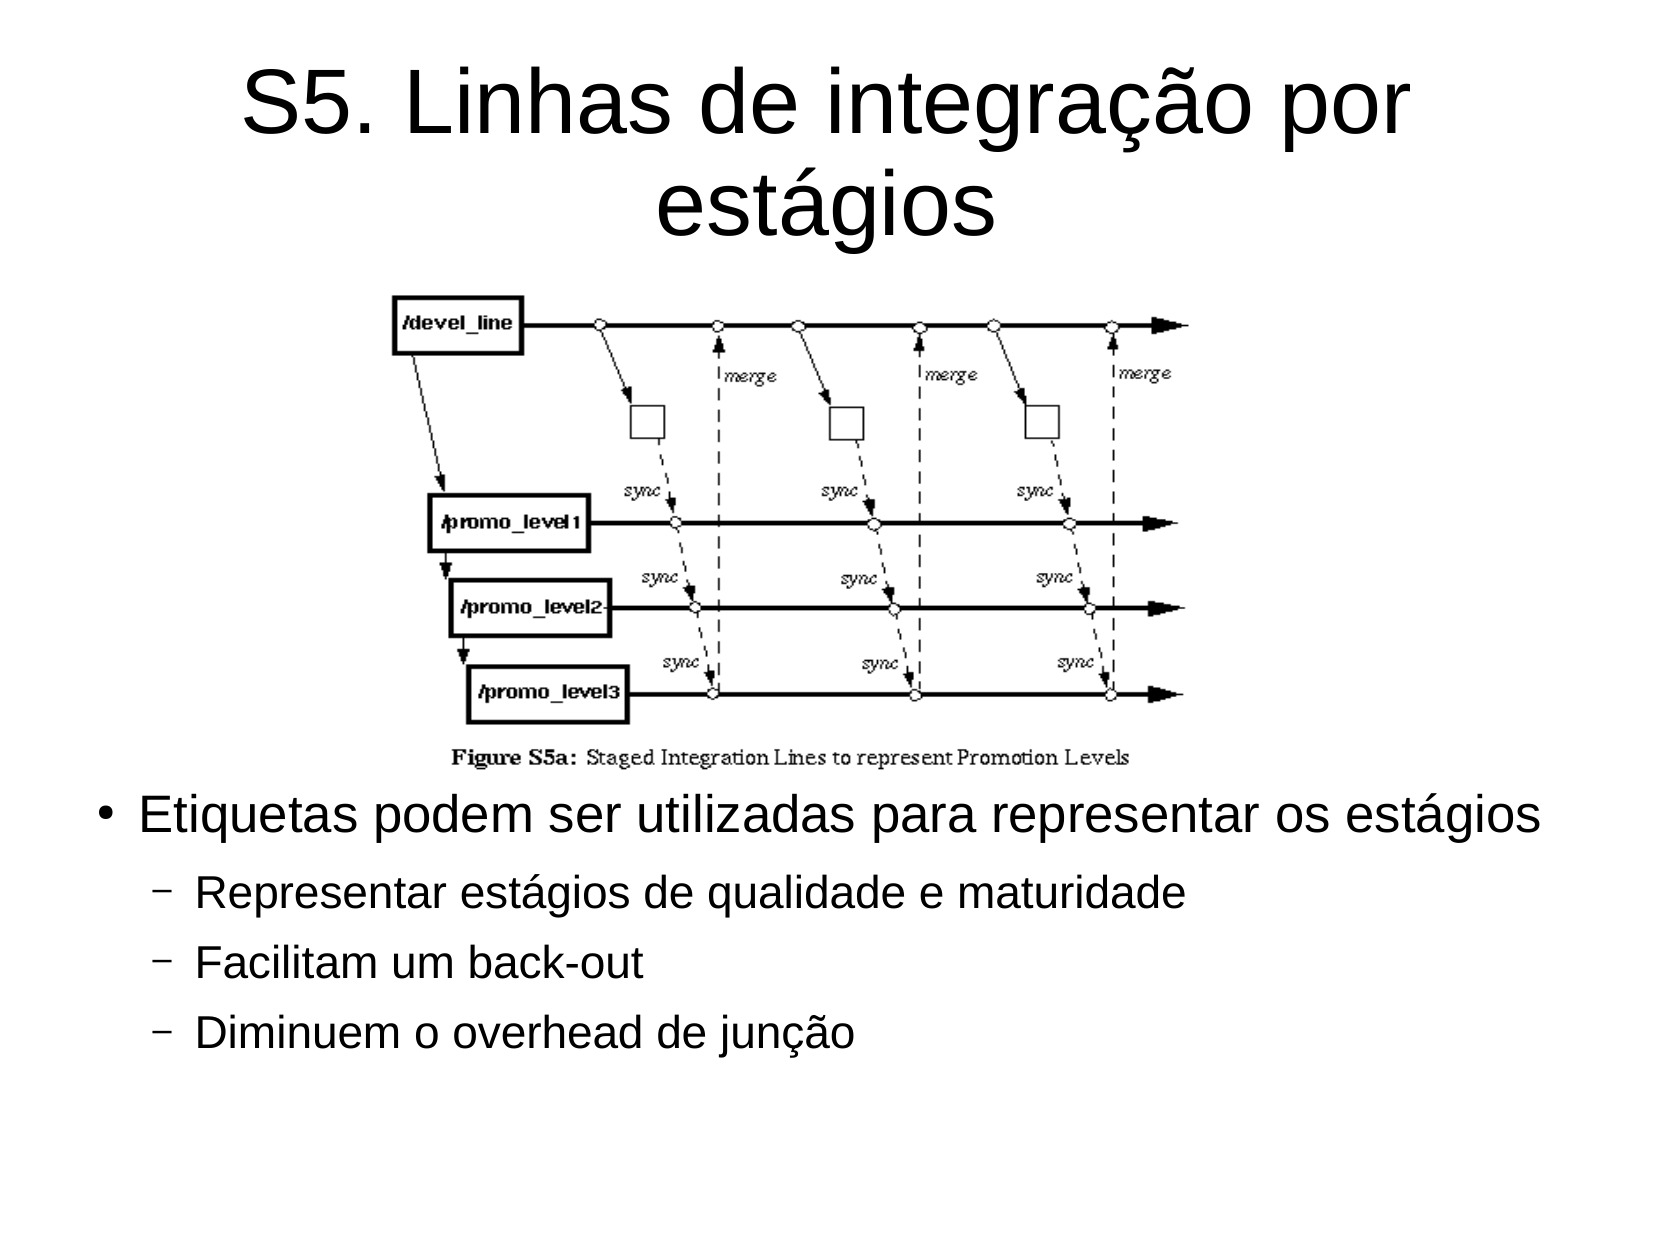

# S5. Linhas de integração por estágios
Etiquetas podem ser utilizadas para representar os estágios
Representar estágios de qualidade e maturidade
Facilitam um back-out
Diminuem o overhead de junção